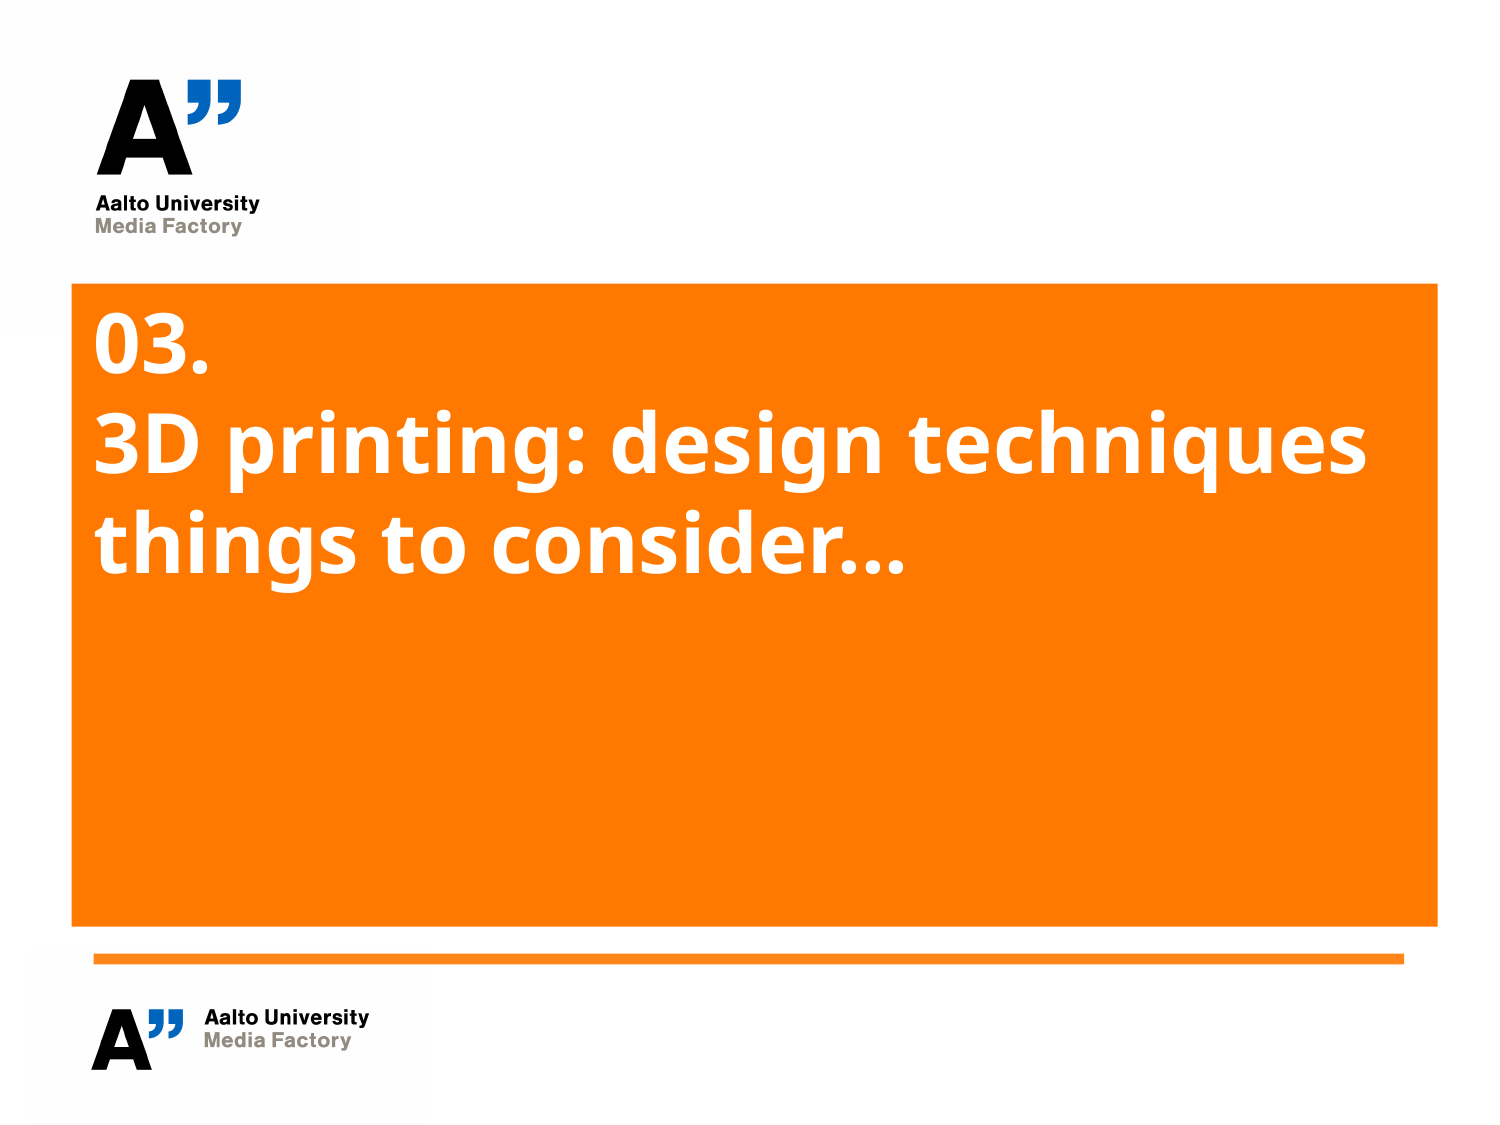

#
03.
3D printing: design techniques
things to consider...